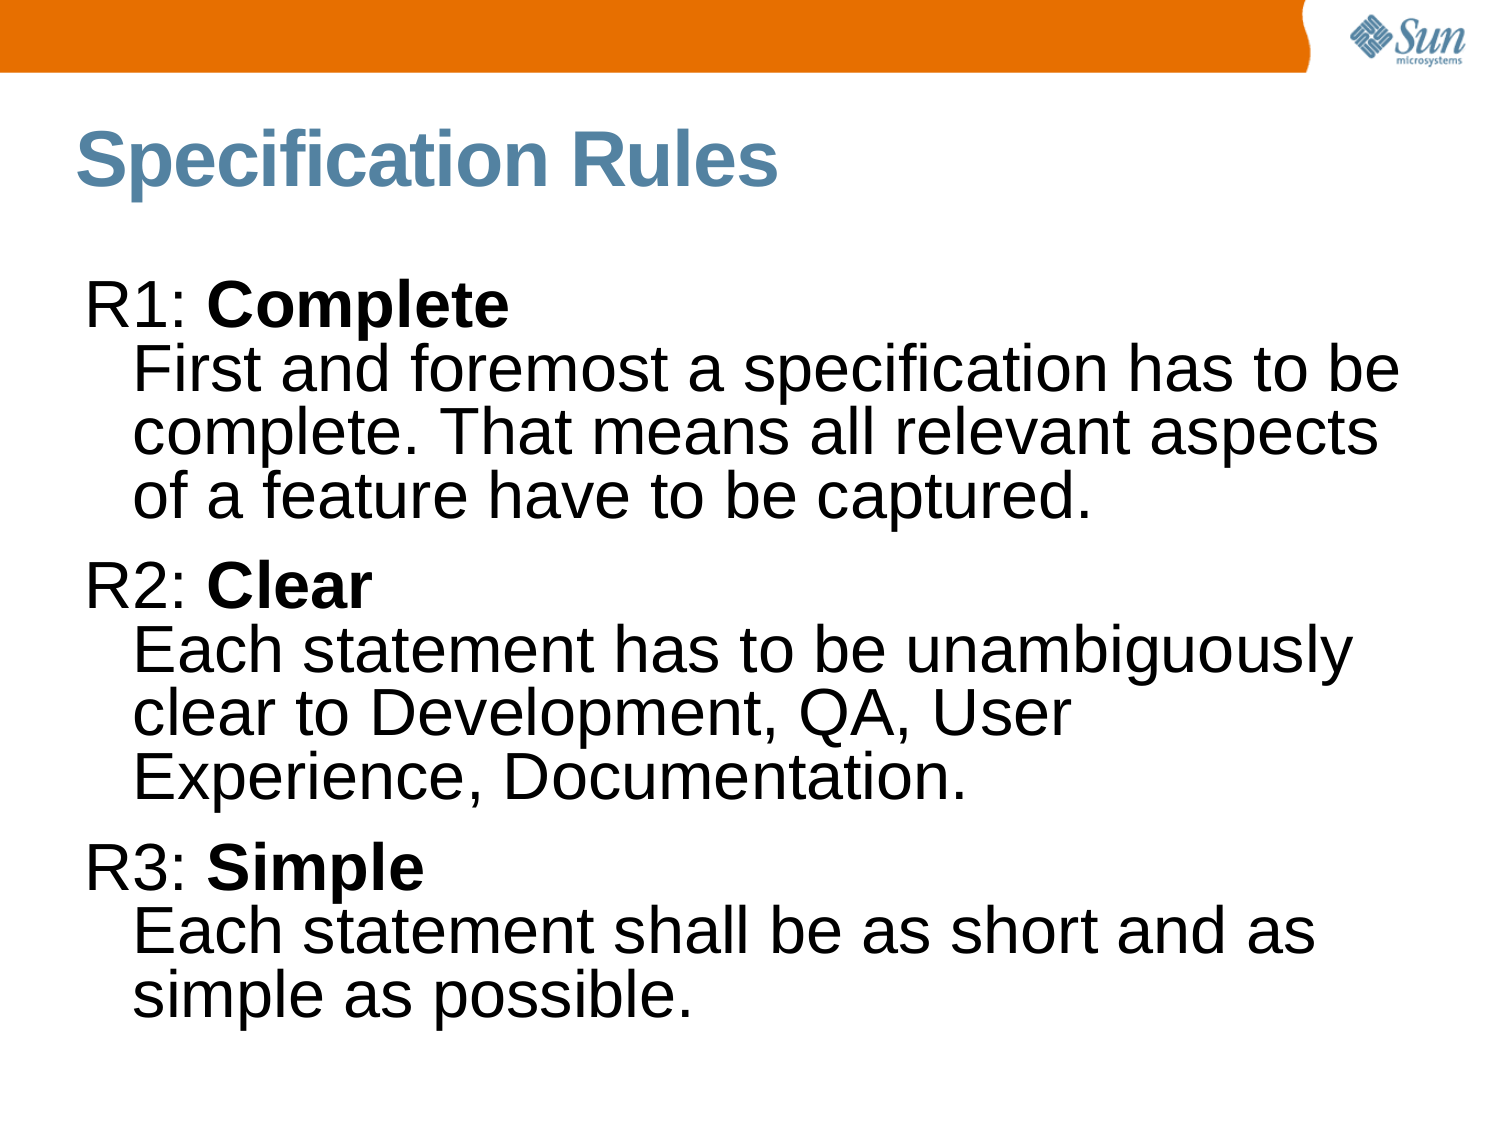

# Specification Rules
R1: Complete
First and foremost a specification has to be complete. That means all relevant aspects of a feature have to be captured.
R2: Clear
Each statement has to be unambiguously clear to Development, QA, User Experience, Documentation.
R3: Simple
Each statement shall be as short and as simple as possible.